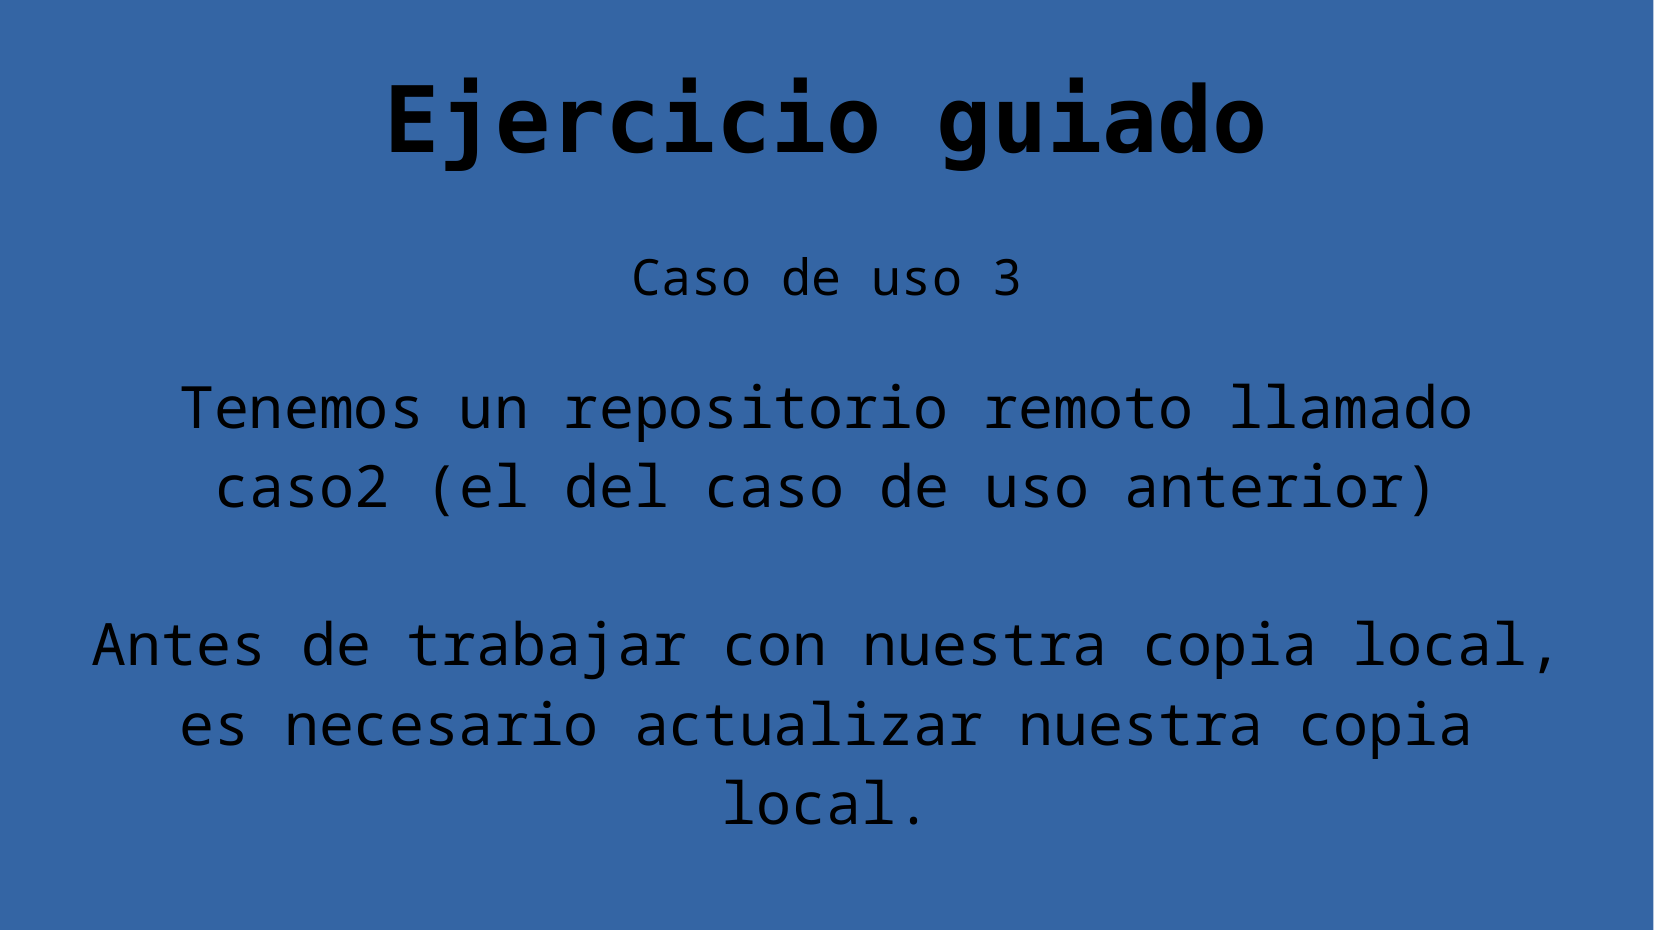

# Ejercicio guiado Caso de uso 3
Tenemos un repositorio remoto llamado caso2 (el del caso de uso anterior)
Antes de trabajar con nuestra copia local, es necesario actualizar nuestra copia local.